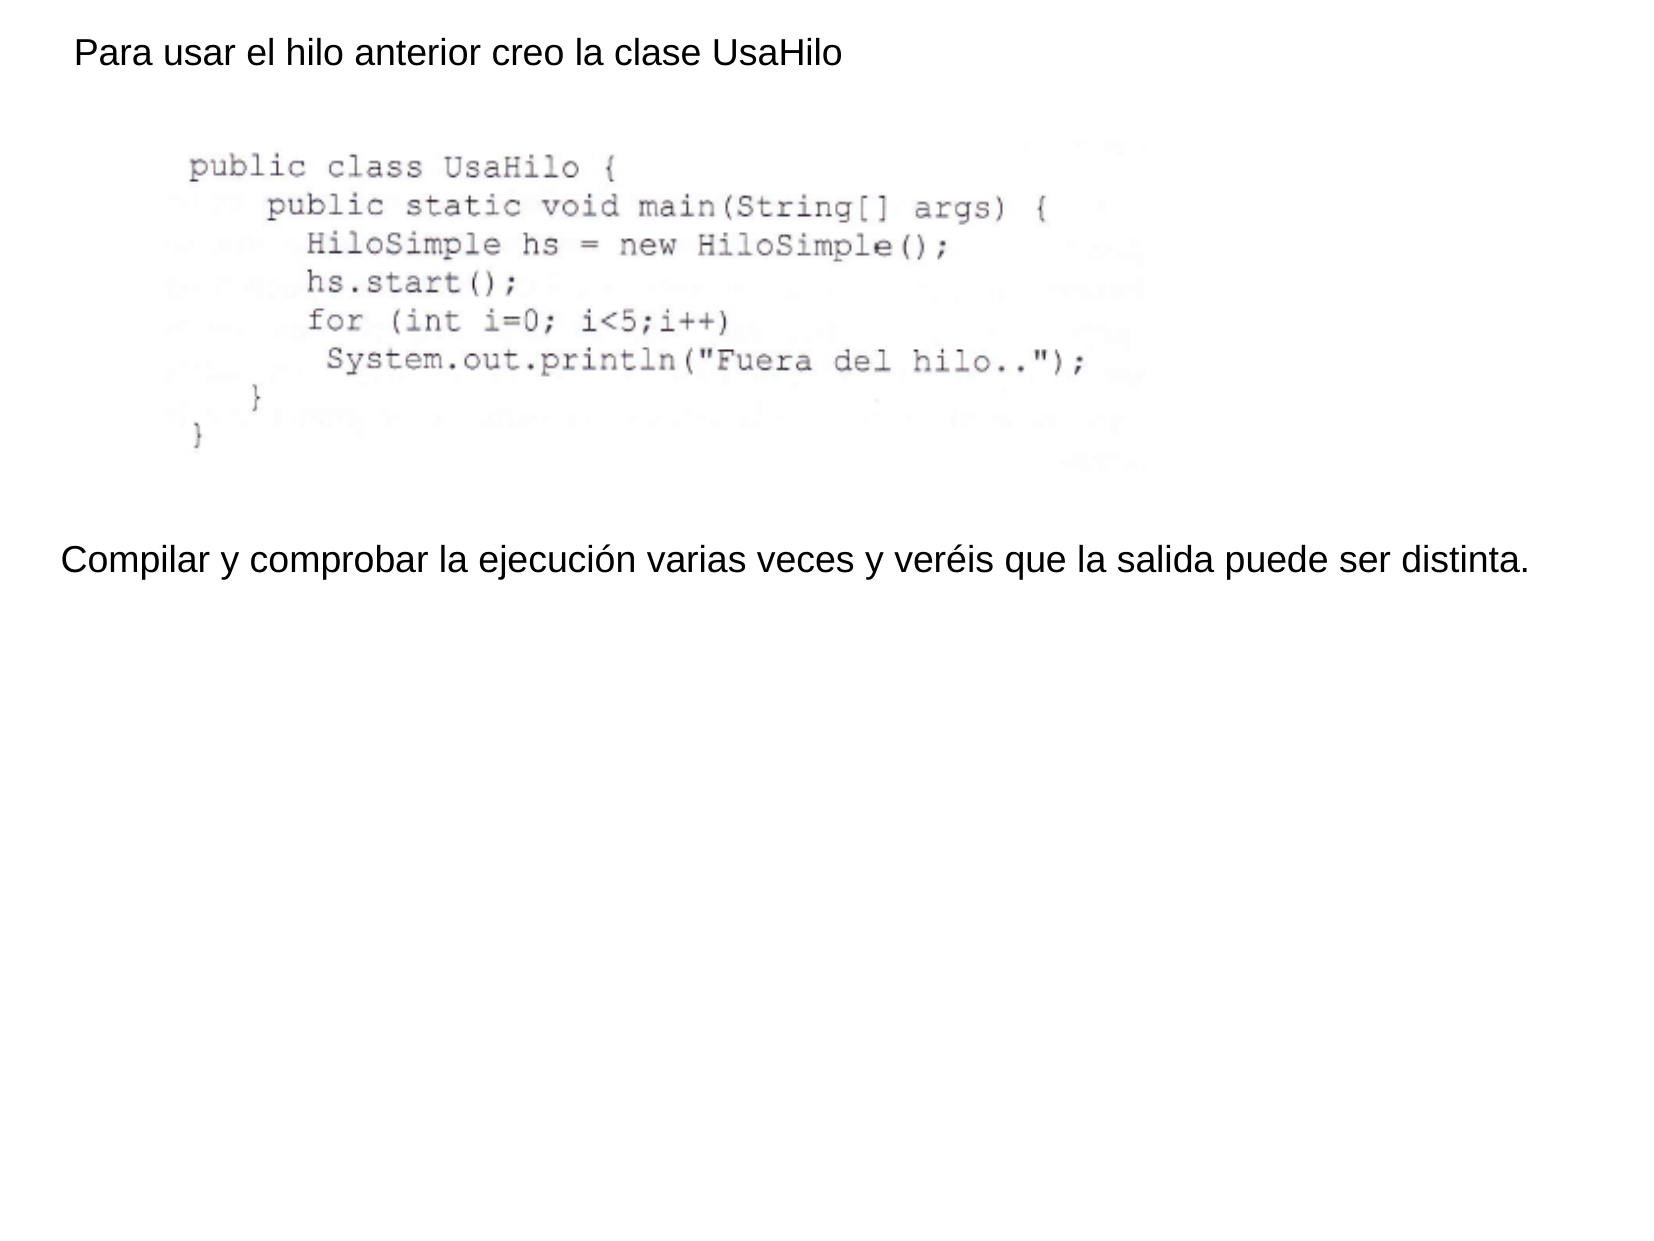

Para usar el hilo anterior creo la clase UsaHilo
 Compilar y comprobar la ejecución varias veces y veréis que la salida puede ser distinta.